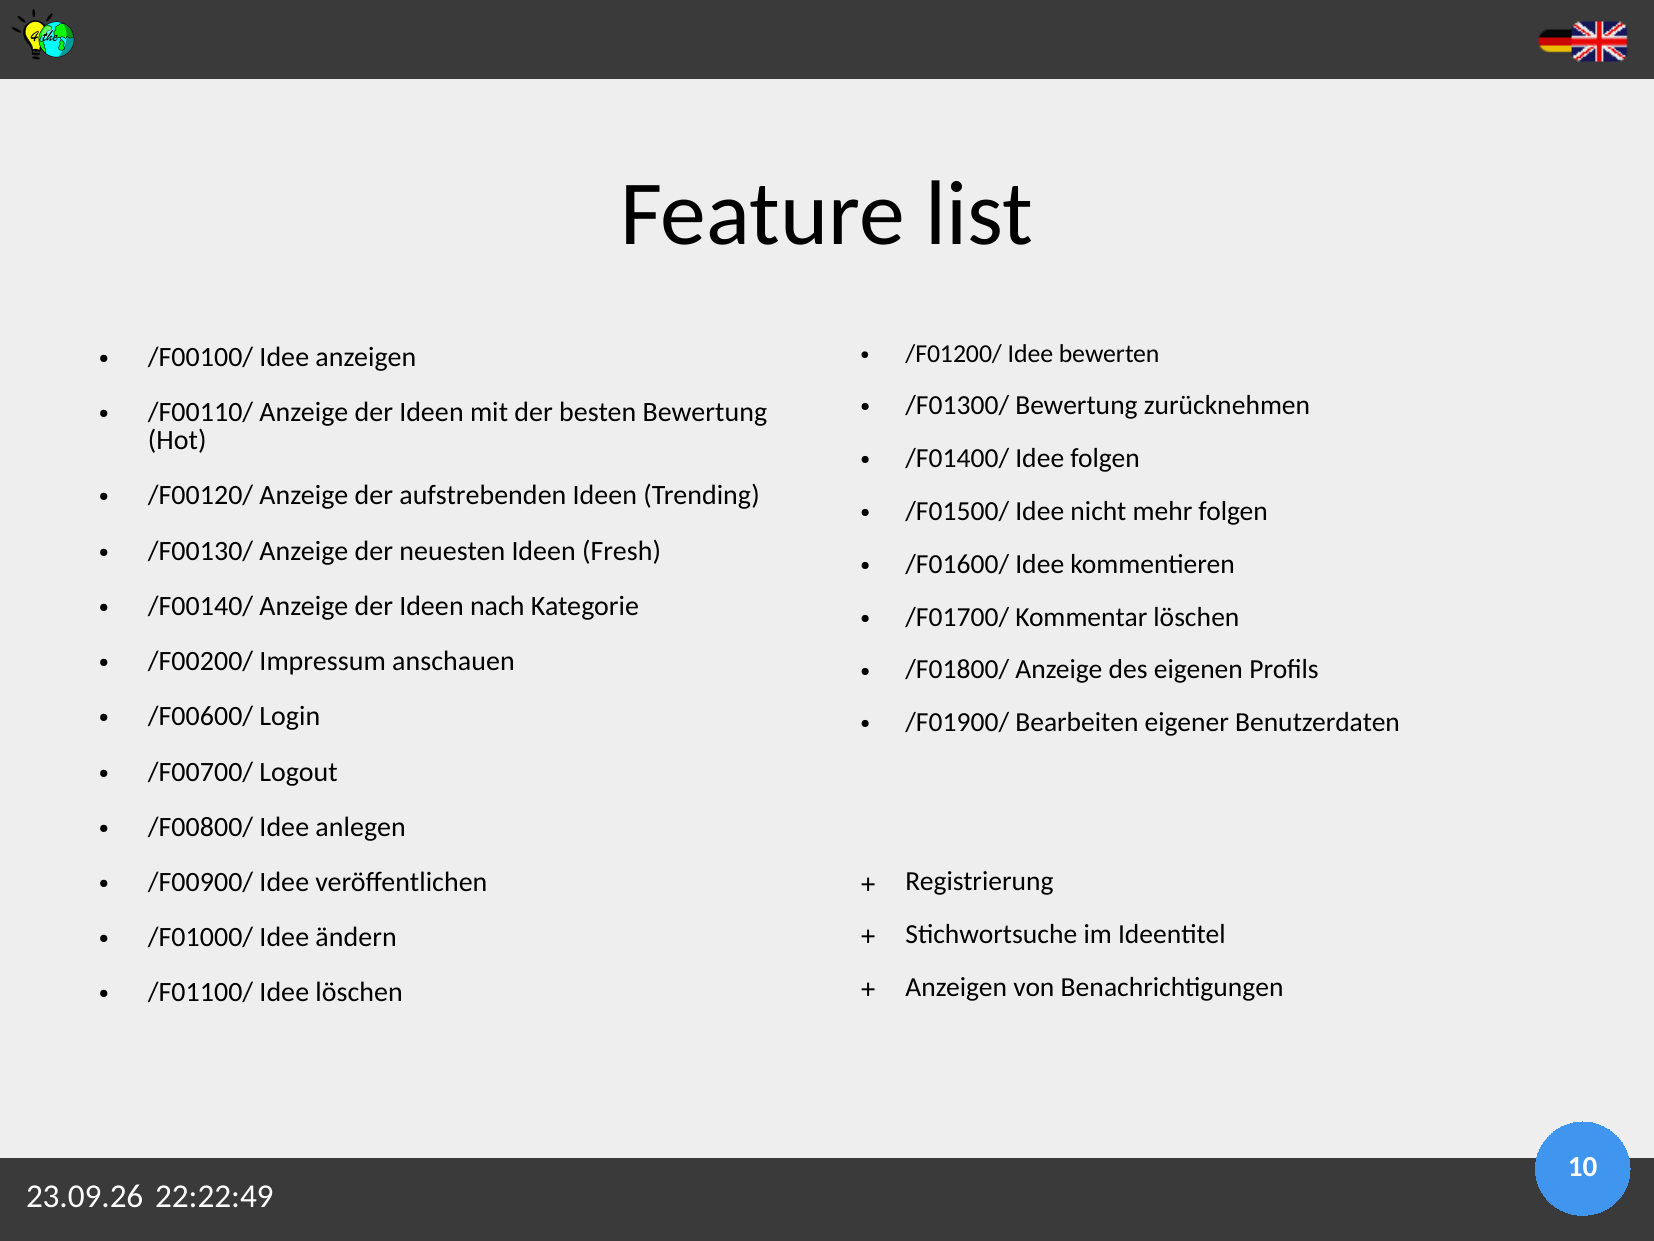

Feature list
# /F00100/ Idee anzeigen
/F00110/ Anzeige der Ideen mit der besten Bewertung (Hot)
/F00120/ Anzeige der aufstrebenden Ideen (Trending)
/F00130/ Anzeige der neuesten Ideen (Fresh)
/F00140/ Anzeige der Ideen nach Kategorie
/F00200/ Impressum anschauen
/F00600/ Login
/F00700/ Logout
/F00800/ Idee anlegen
/F00900/ Idee veröffentlichen
/F01000/ Idee ändern
/F01100/ Idee löschen
/F01200/ Idee bewerten
/F01300/ Bewertung zurücknehmen
/F01400/ Idee folgen
/F01500/ Idee nicht mehr folgen
/F01600/ Idee kommentieren
/F01700/ Kommentar löschen
/F01800/ Anzeige des eigenen Profils
/F01900/ Bearbeiten eigener Benutzerdaten
Registrierung
Stichwortsuche im Ideentitel
Anzeigen von Benachrichtigungen